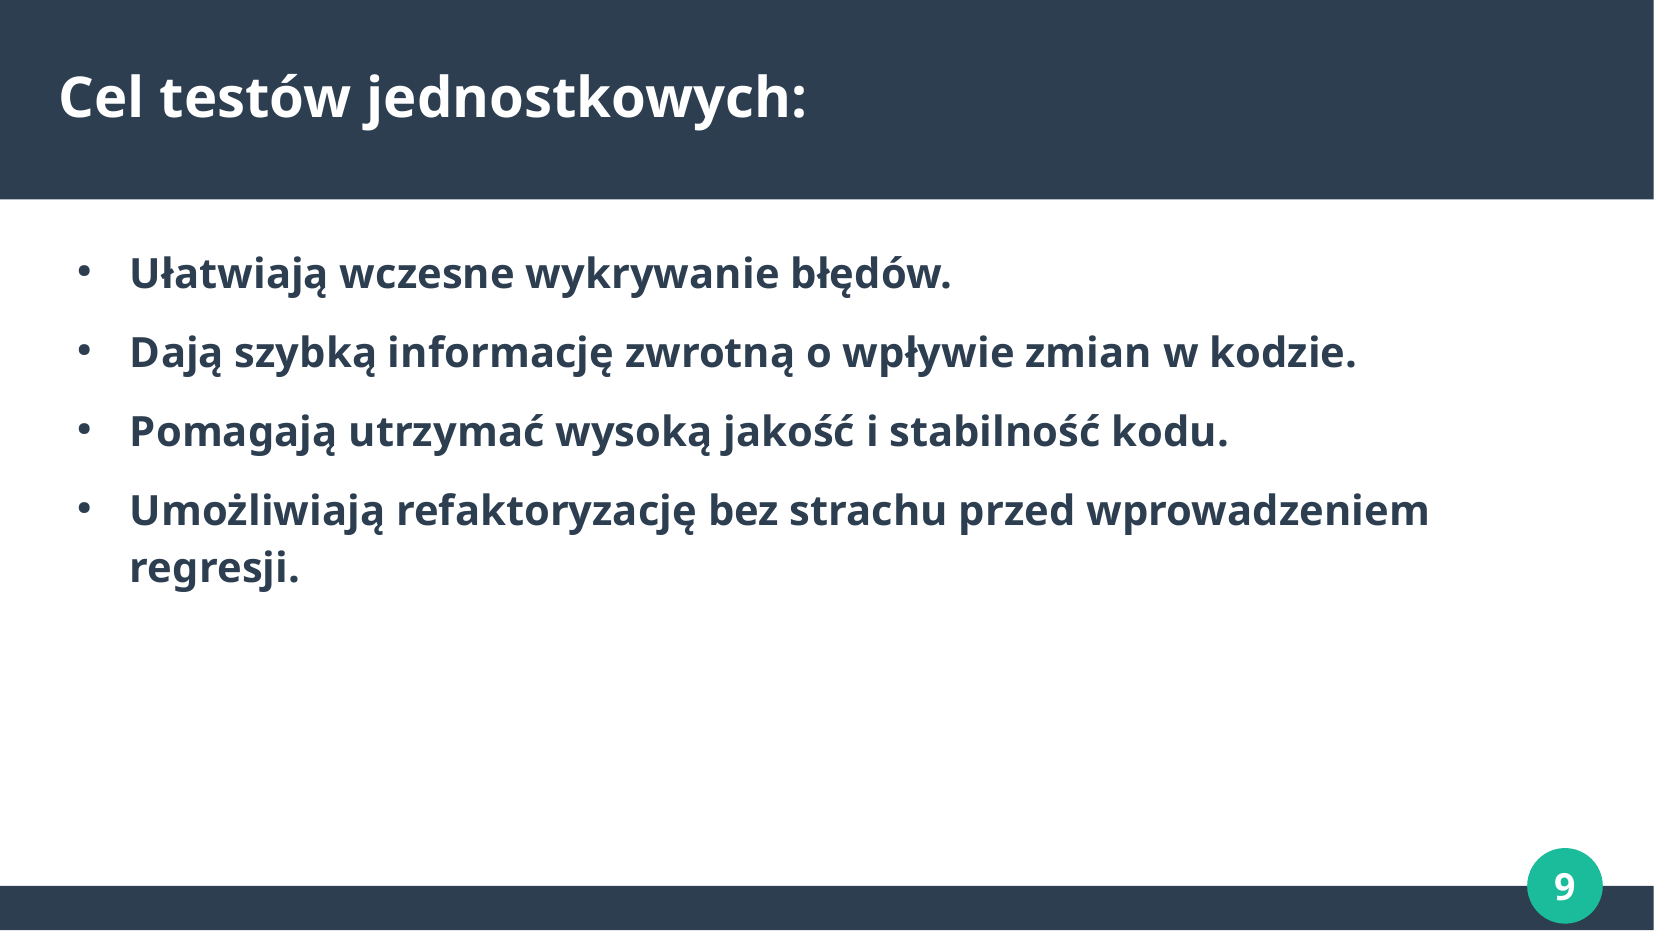

# Cel testów jednostkowych:
Ułatwiają wczesne wykrywanie błędów.
Dają szybką informację zwrotną o wpływie zmian w kodzie.
Pomagają utrzymać wysoką jakość i stabilność kodu.
Umożliwiają refaktoryzację bez strachu przed wprowadzeniem regresji.